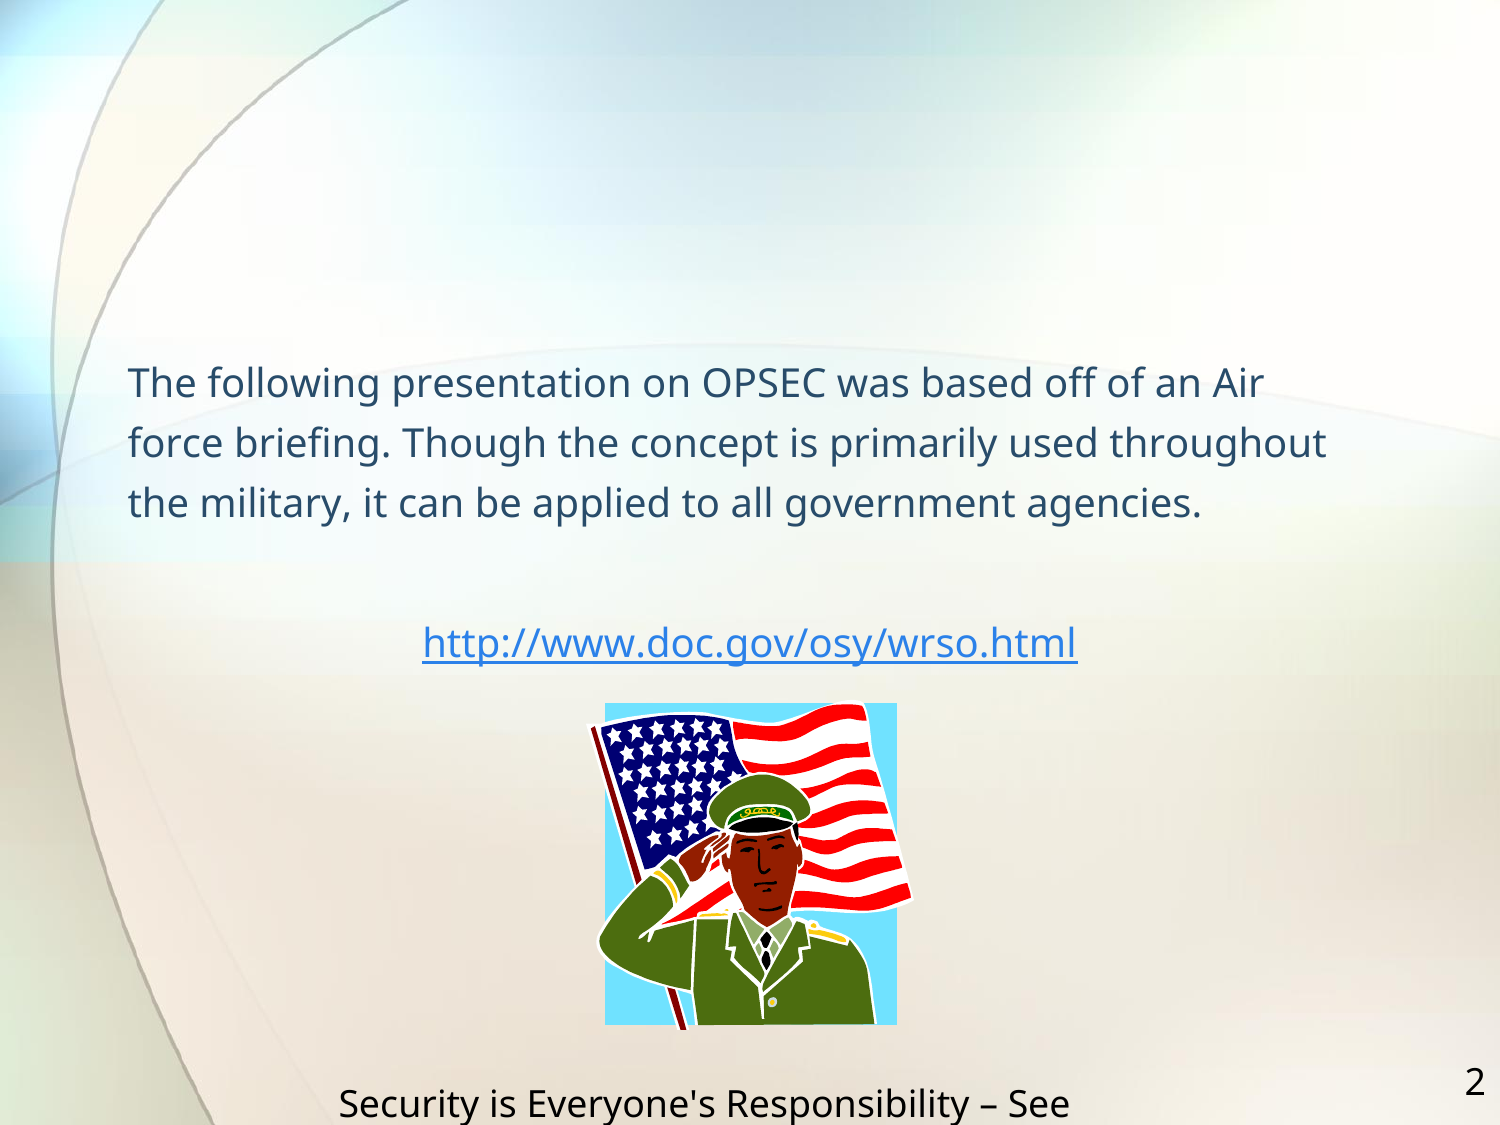

# The following presentation on OPSEC was based off of an Air force briefing. Though the concept is primarily used throughout the military, it can be applied to all government agencies.
http://www.doc.gov/osy/wrso.html
Security is Everyone's Responsibility – See Something, Say Something!